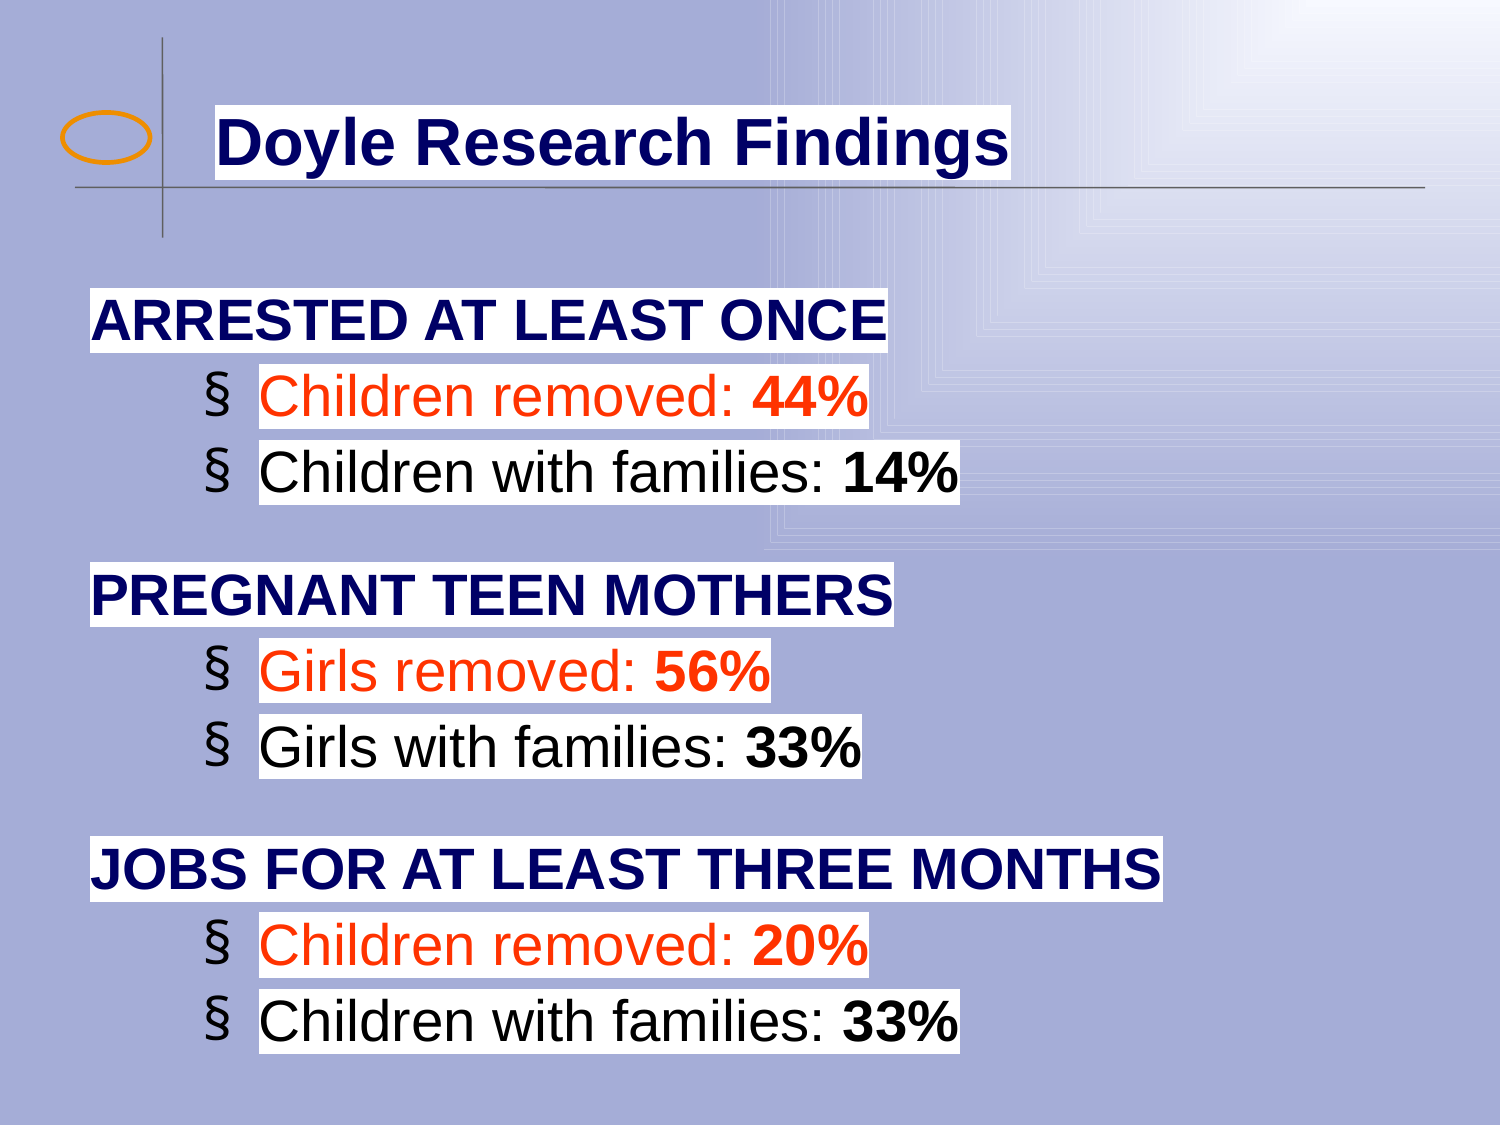

# Doyle Research Findings
ARRESTED AT LEAST ONCE
Children removed: 44%
Children with families: 14%
PREGNANT TEEN MOTHERS
Girls removed: 56%
Girls with families: 33%
JOBS FOR AT LEAST THREE MONTHS
Children removed: 20%
Children with families: 33%